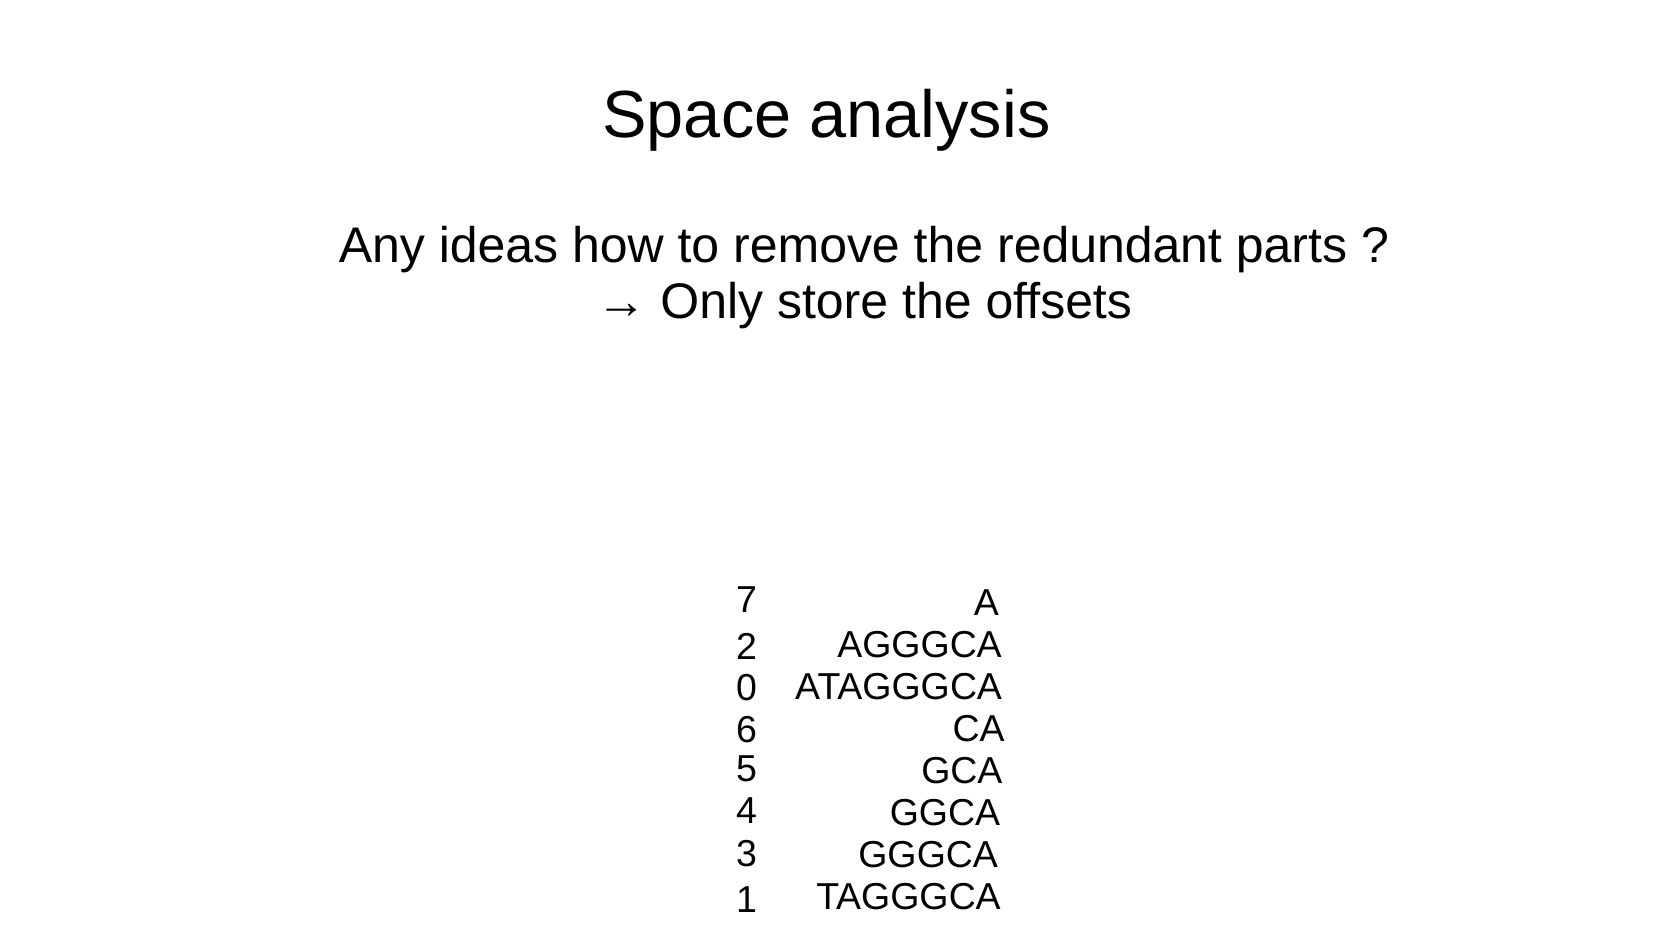

# Space analysis
Any ideas how to remove the redundant parts ?
→ Only store the offsets
7
 A
 AGGGCA
ATAGGGCA
 CA
 GCA
 GGCA
 GGGCA
 TAGGGCA
2
0
6
5
4
3
1